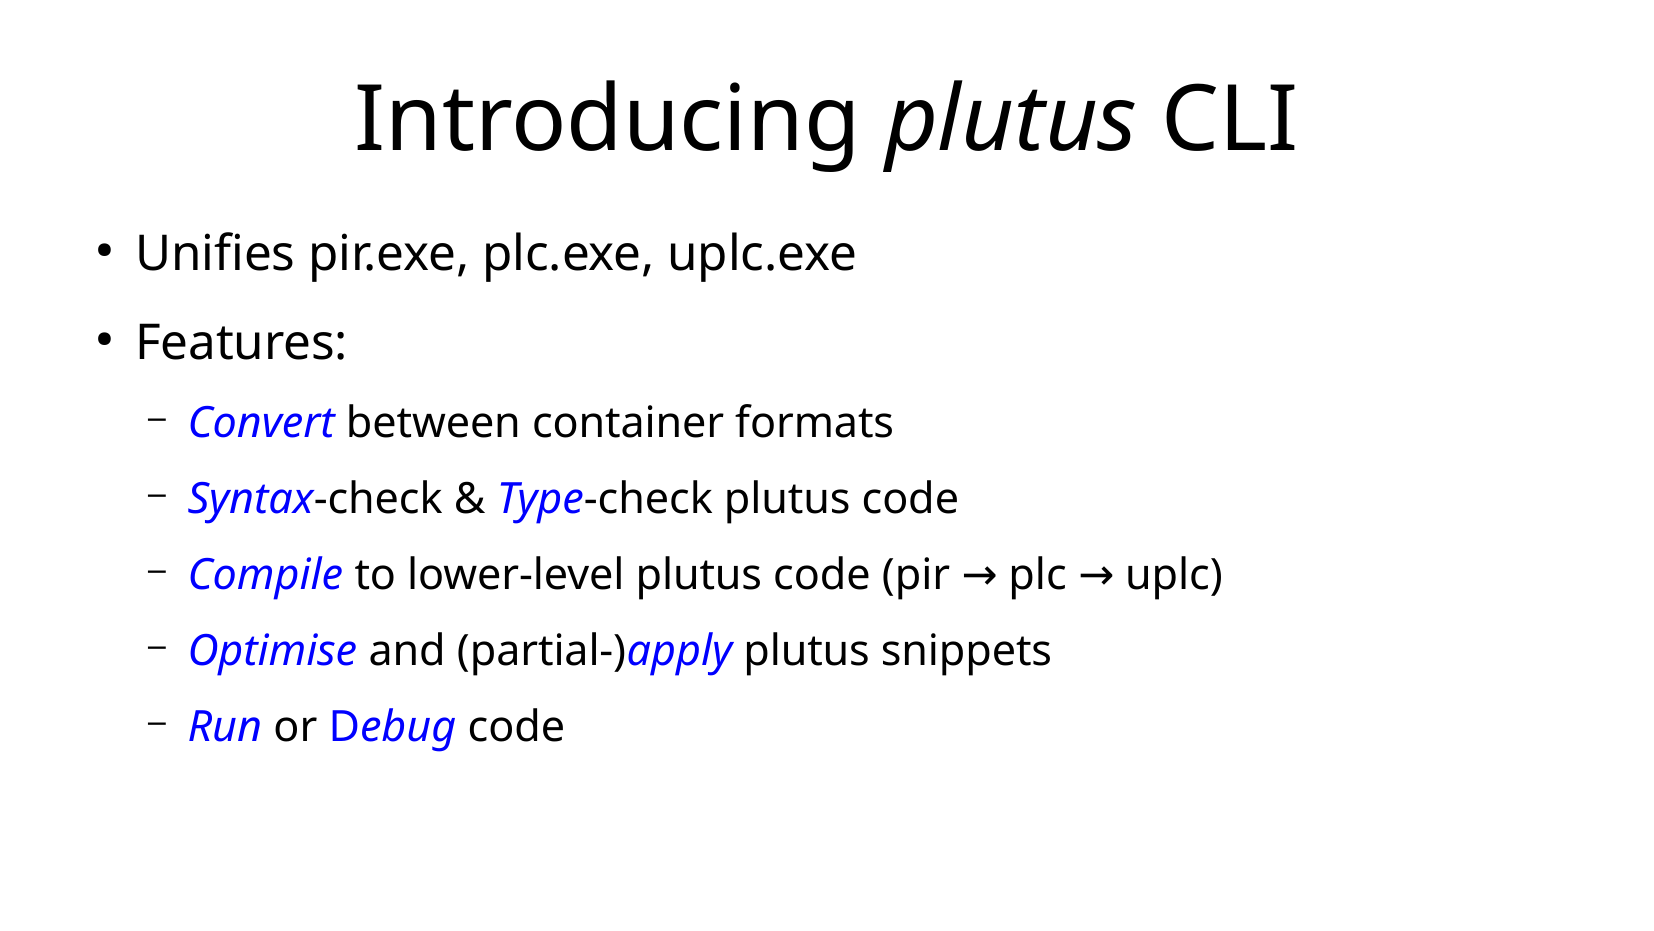

# Introducing plutus CLI
Unifies pir.exe, plc.exe, uplc.exe
Features:
Convert between container formats
Syntax-check & Type-check plutus code
Compile to lower-level plutus code (pir → plc → uplc)
Optimise and (partial-)apply plutus snippets
Run or Debug code